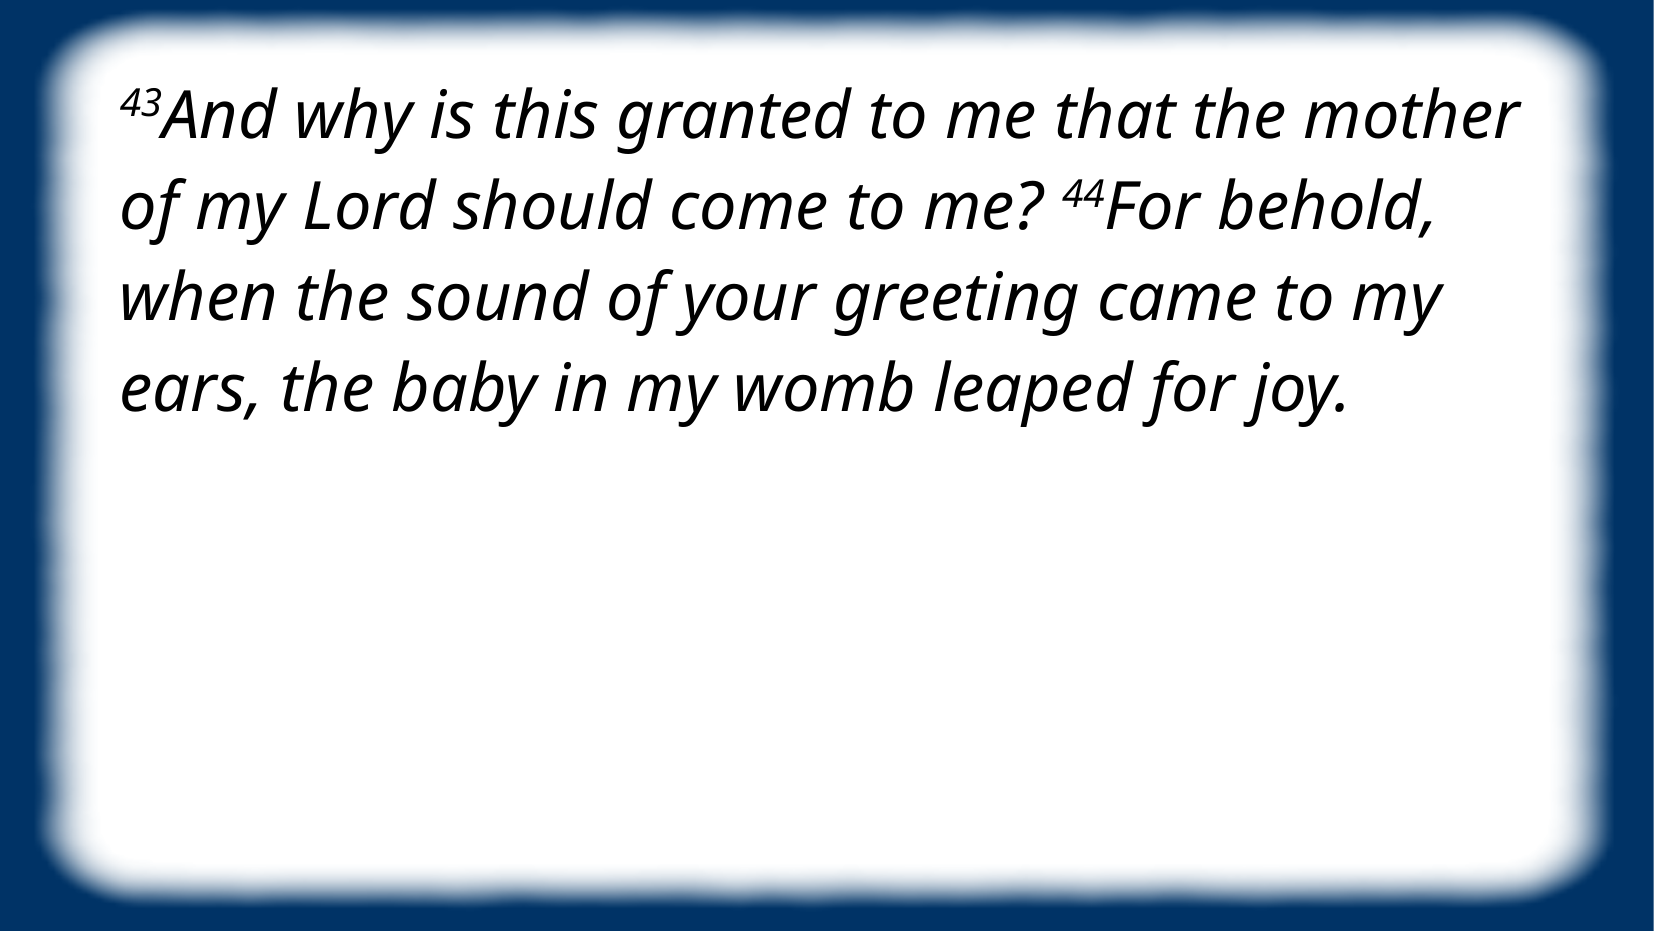

43And why is this granted to me that the mother of my Lord should come to me? 44For behold, when the sound of your greeting came to my ears, the baby in my womb leaped for joy.